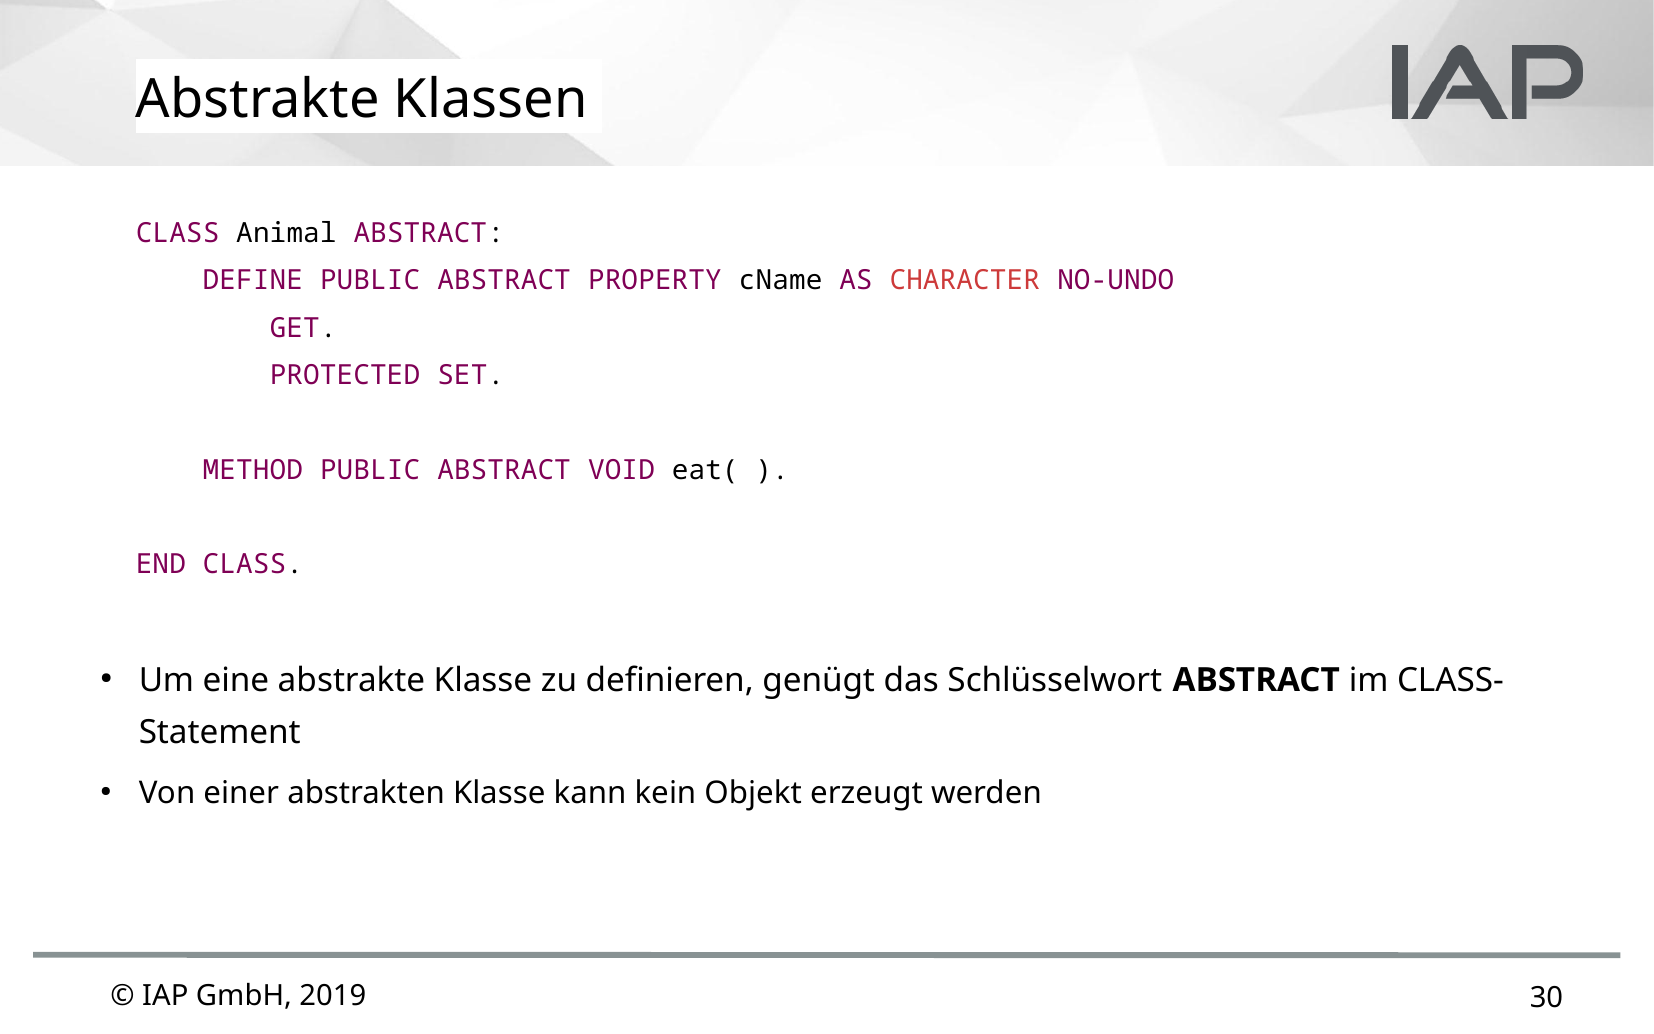

# Abstrakte Klassen
CLASS Animal ABSTRACT:
 DEFINE PUBLIC ABSTRACT PROPERTY cName AS CHARACTER NO-UNDO
 GET.
 PROTECTED SET.
 METHOD PUBLIC ABSTRACT VOID eat( ).
END CLASS.
Um eine abstrakte Klasse zu definieren, genügt das Schlüsselwort ABSTRACT im CLASS-Statement
Von einer abstrakten Klasse kann kein Objekt erzeugt werden
© IAP GmbH, 2019
30